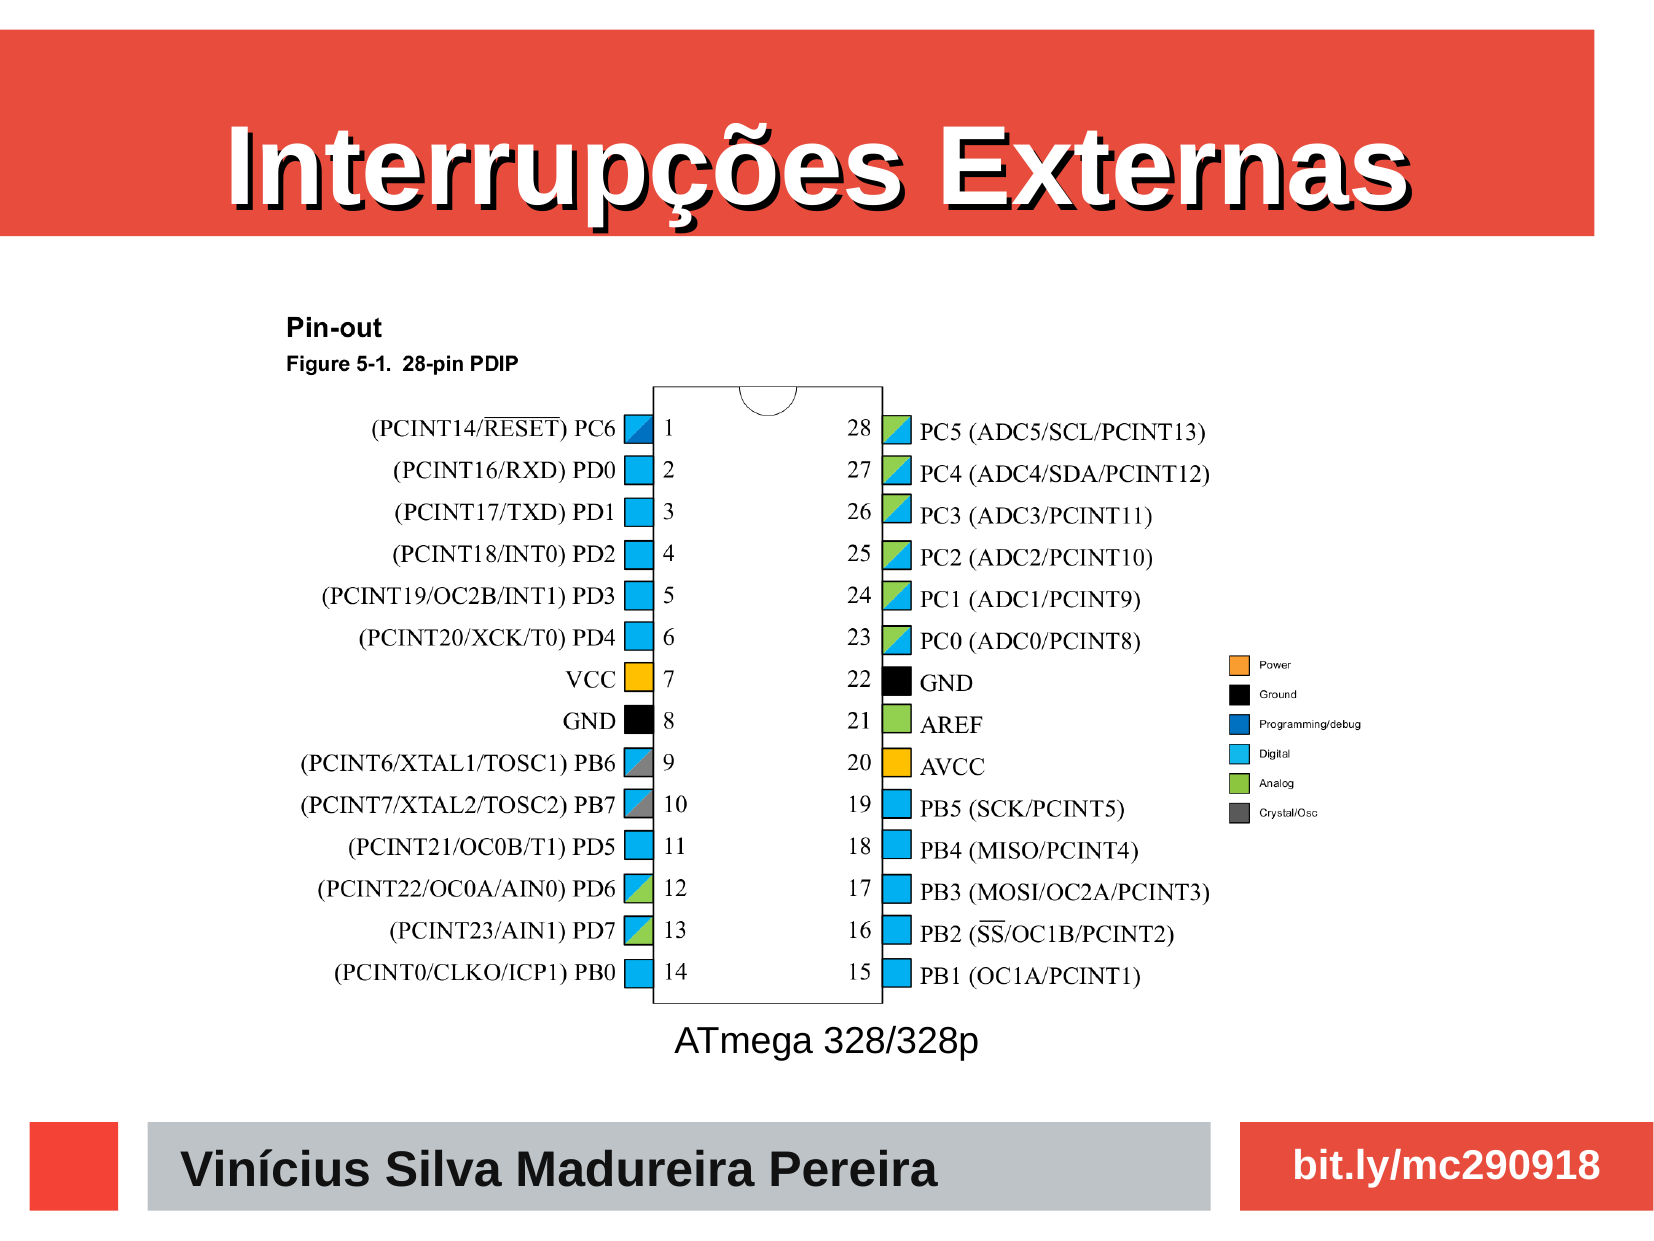

# Interrupções Externas
ATmega 328/328p
Vinícius Silva Madureira Pereira
bit.ly/mc290918